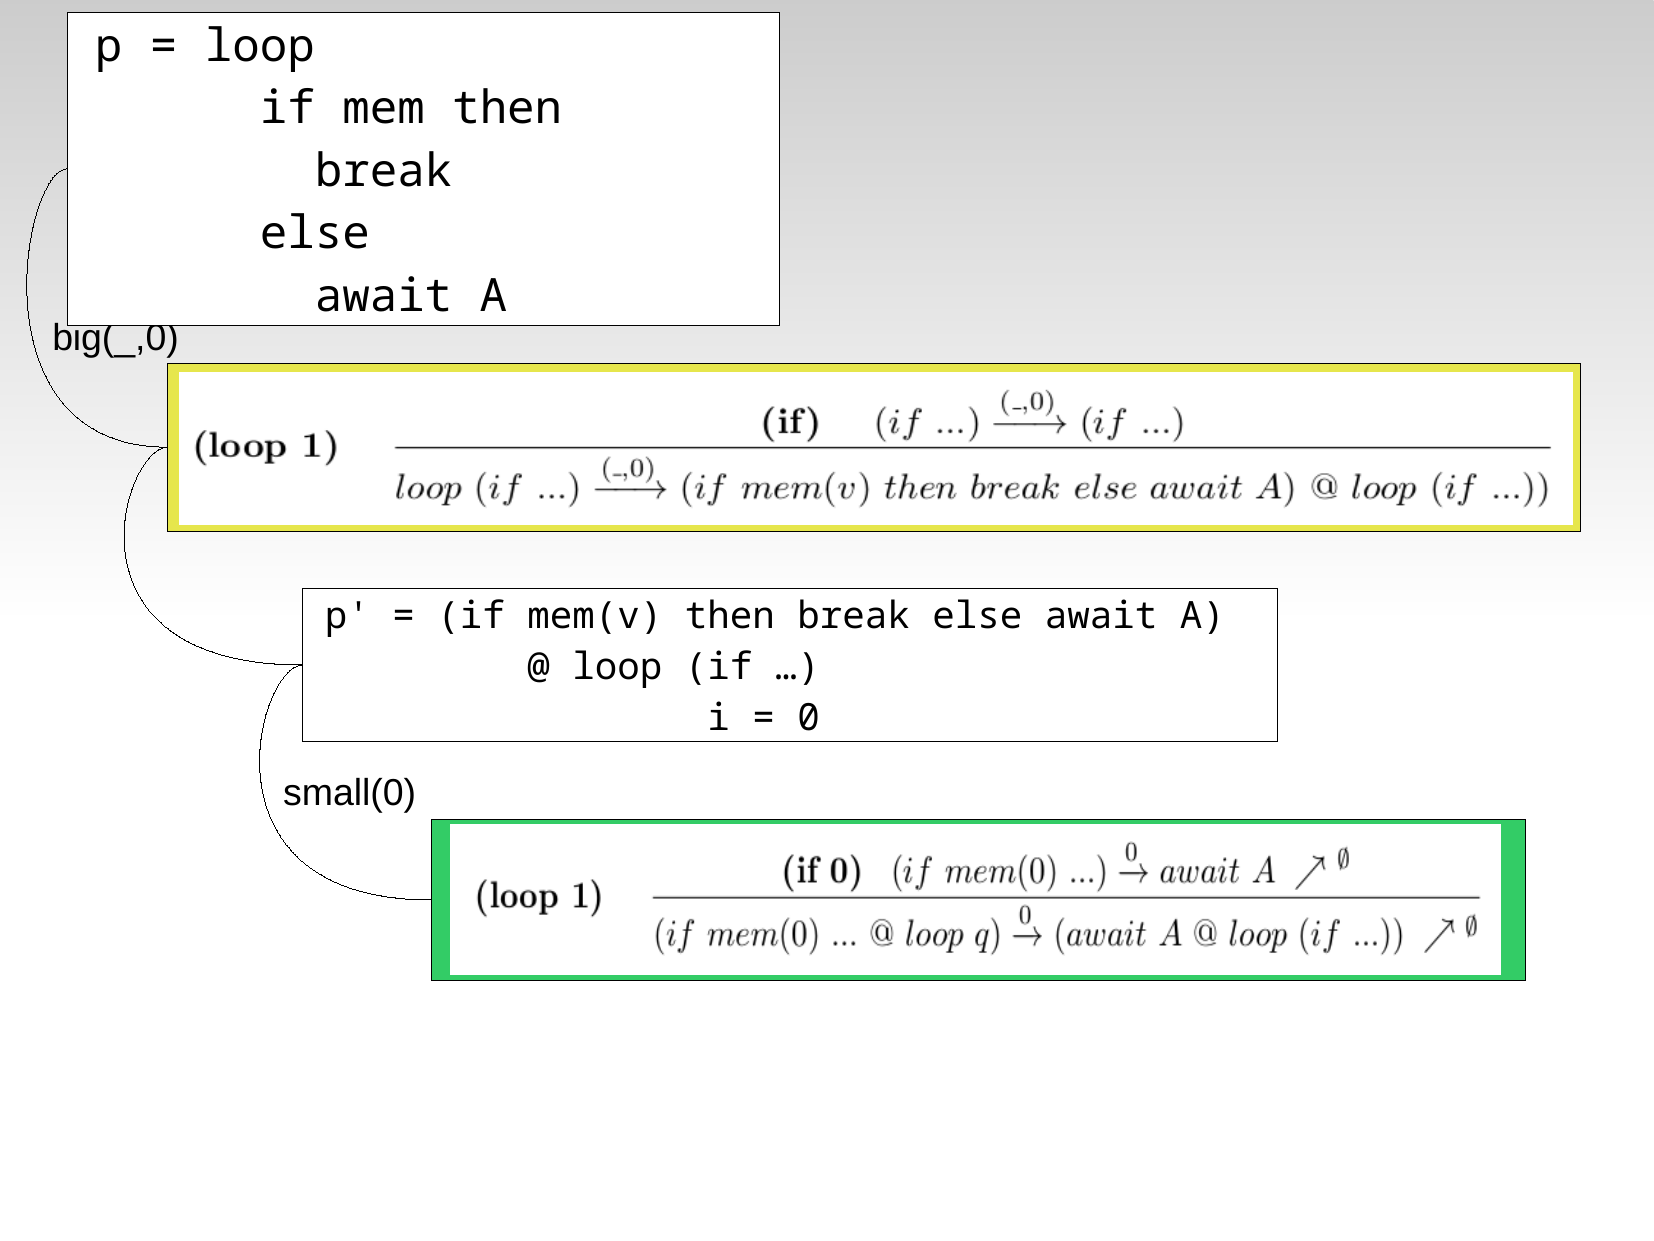

p = loop
 if mem then
 break
 else
 await A
big(_,0)
 p' = (if mem(v) then break else await A)
 @ loop (if …)
 i = 0
small(0)